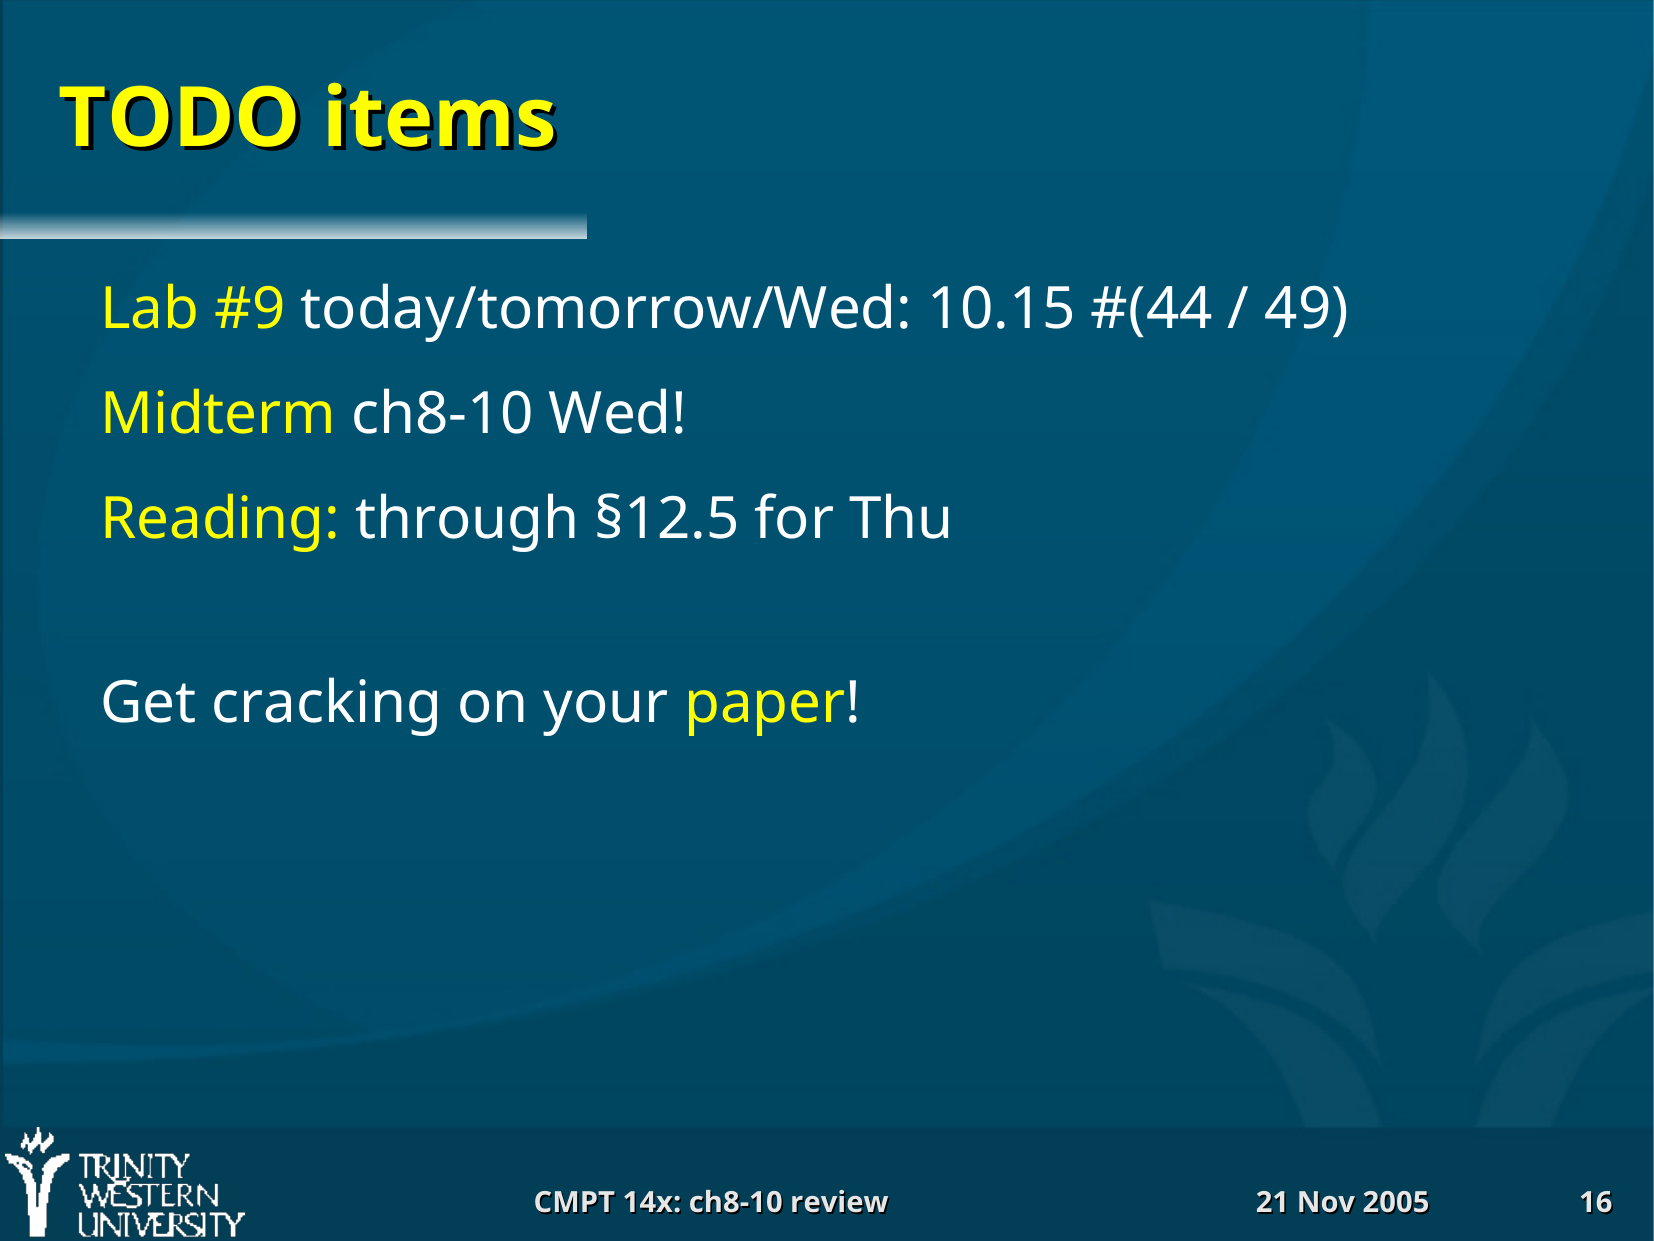

# TODO items
Lab #9 today/tomorrow/Wed: 10.15 #(44 / 49)
Midterm ch8-10 Wed!
Reading: through §12.5 for Thu
Get cracking on your paper!
CMPT 14x: ch8-10 review
21 Nov 2005
16